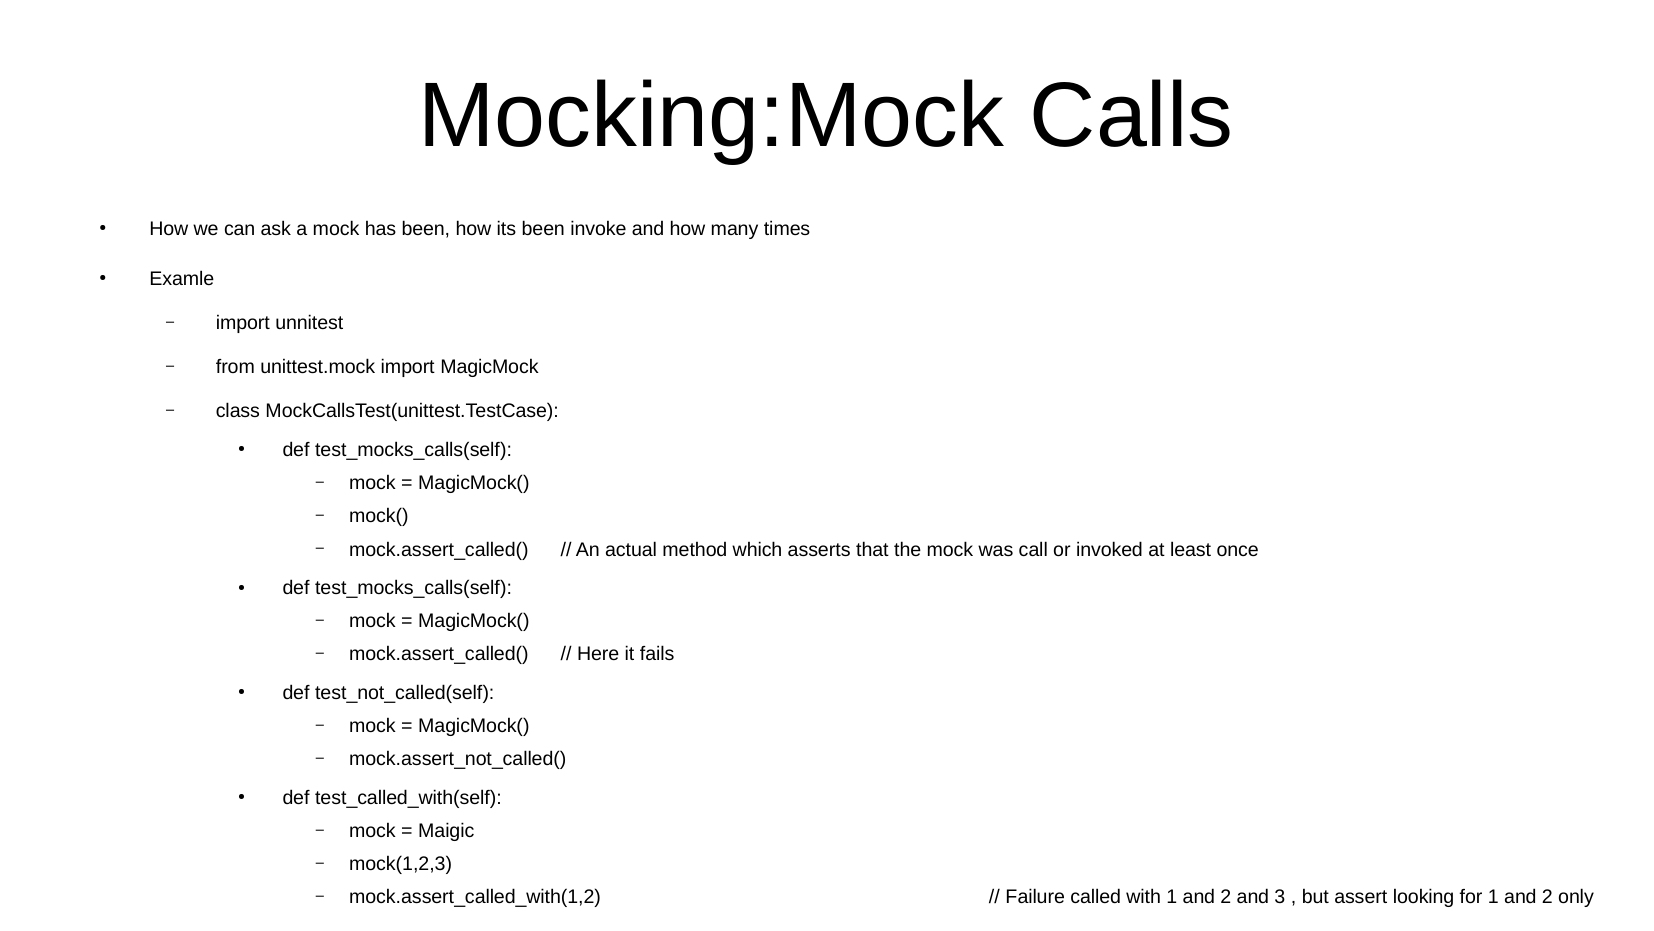

# Mocking:Mock Calls
How we can ask a mock has been, how its been invoke and how many times
Examle
import unnitest
from unittest.mock import MagicMock
class MockCallsTest(unittest.TestCase):
def test_mocks_calls(self):
mock = MagicMock()
mock()
mock.assert_called()				// An actual method which asserts that the mock was call or invoked at least once
def test_mocks_calls(self):
mock = MagicMock()
mock.assert_called()				// Here it fails
def test_not_called(self):
mock = MagicMock()
mock.assert_not_called()
def test_called_with(self):
mock = Maigic
mock(1,2,3)
mock.assert_called_with(1,2)							 	 		 	 	 	 // Failure called with 1 and 2 and 3 , but assert looking for 1 and 2 only